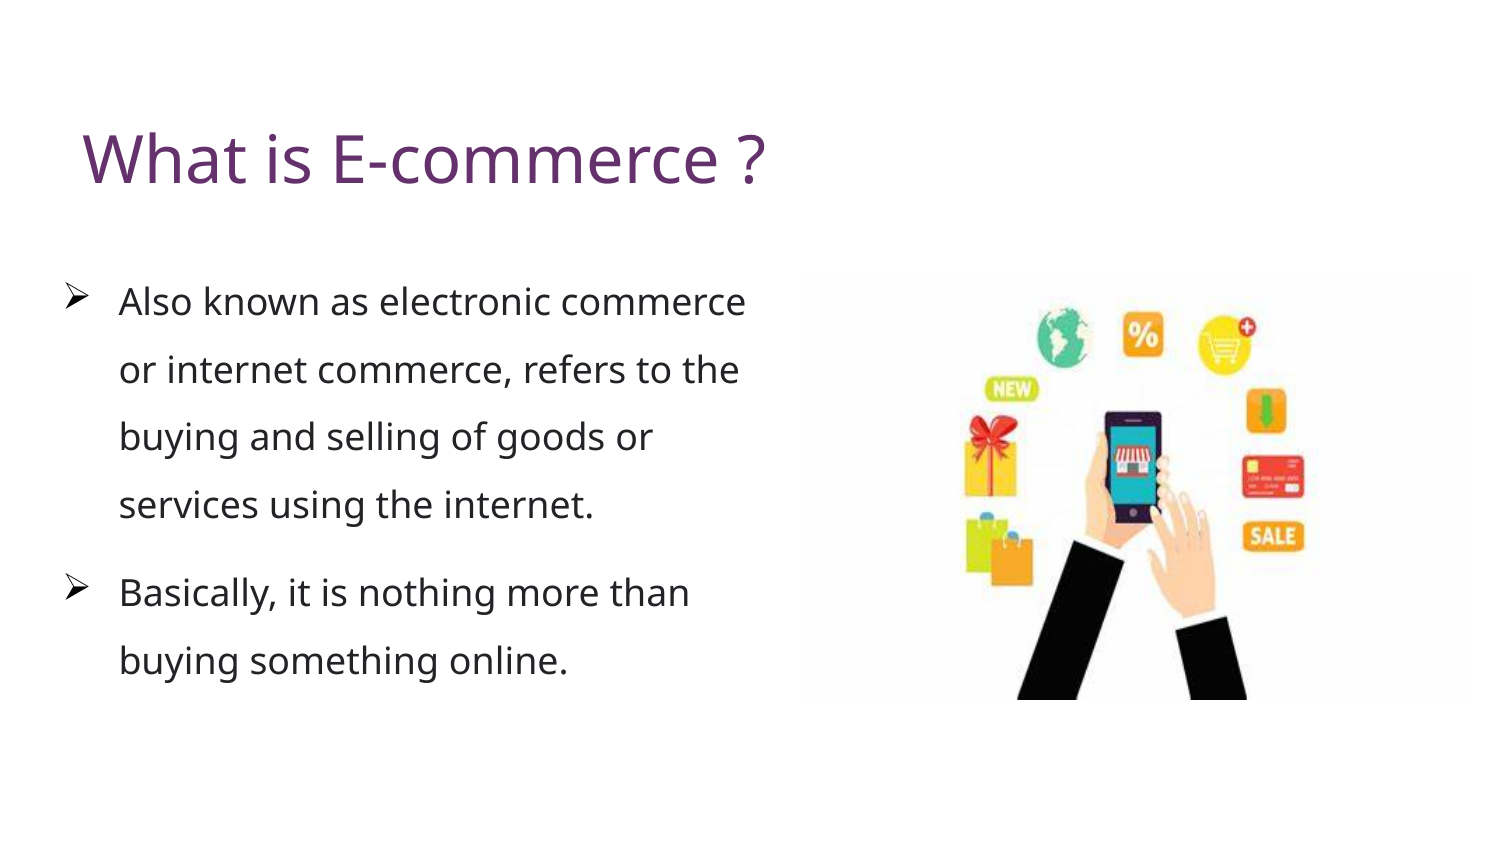

# What is E-commerce ?
Also known as electronic commerce or internet commerce, refers to the buying and selling of goods or services using the internet.
Basically, it is nothing more than buying something online.